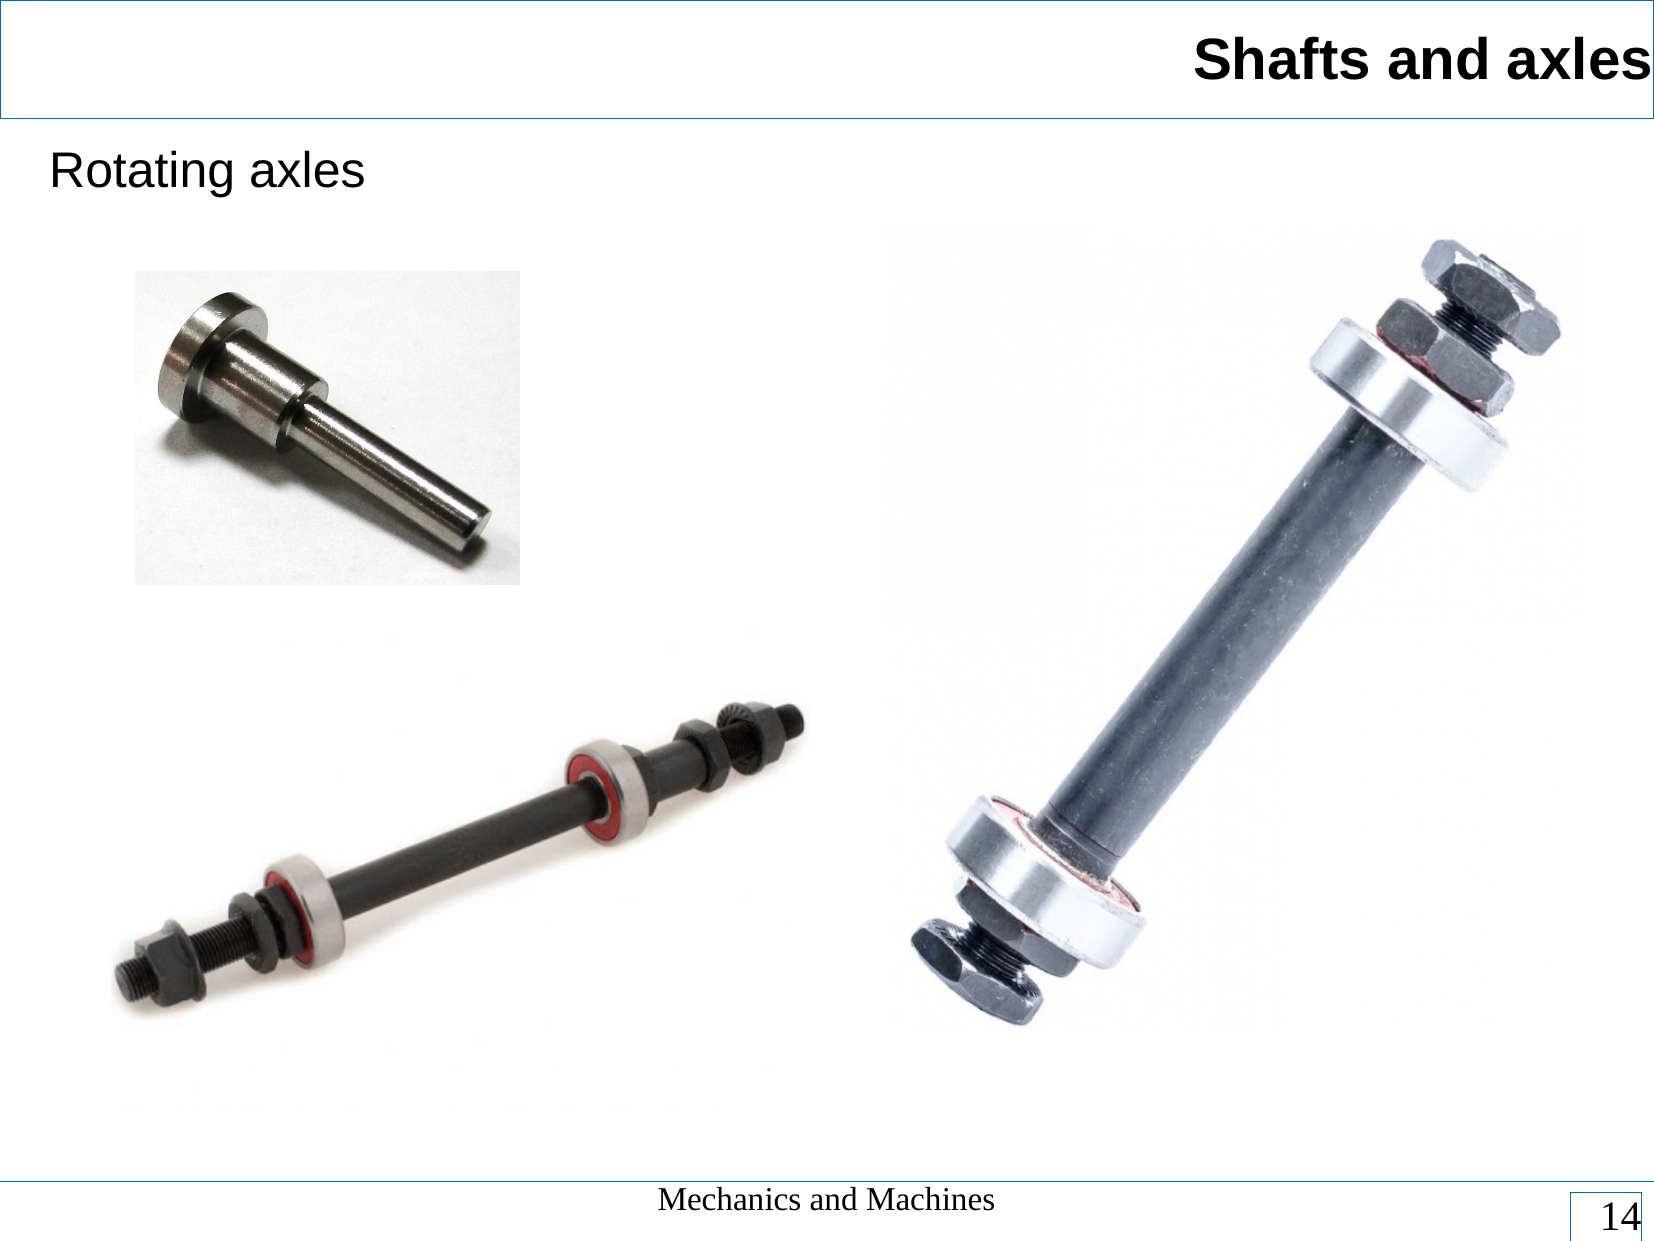

# Shafts and axles
Rotating axles
Mechanics and Machines
14